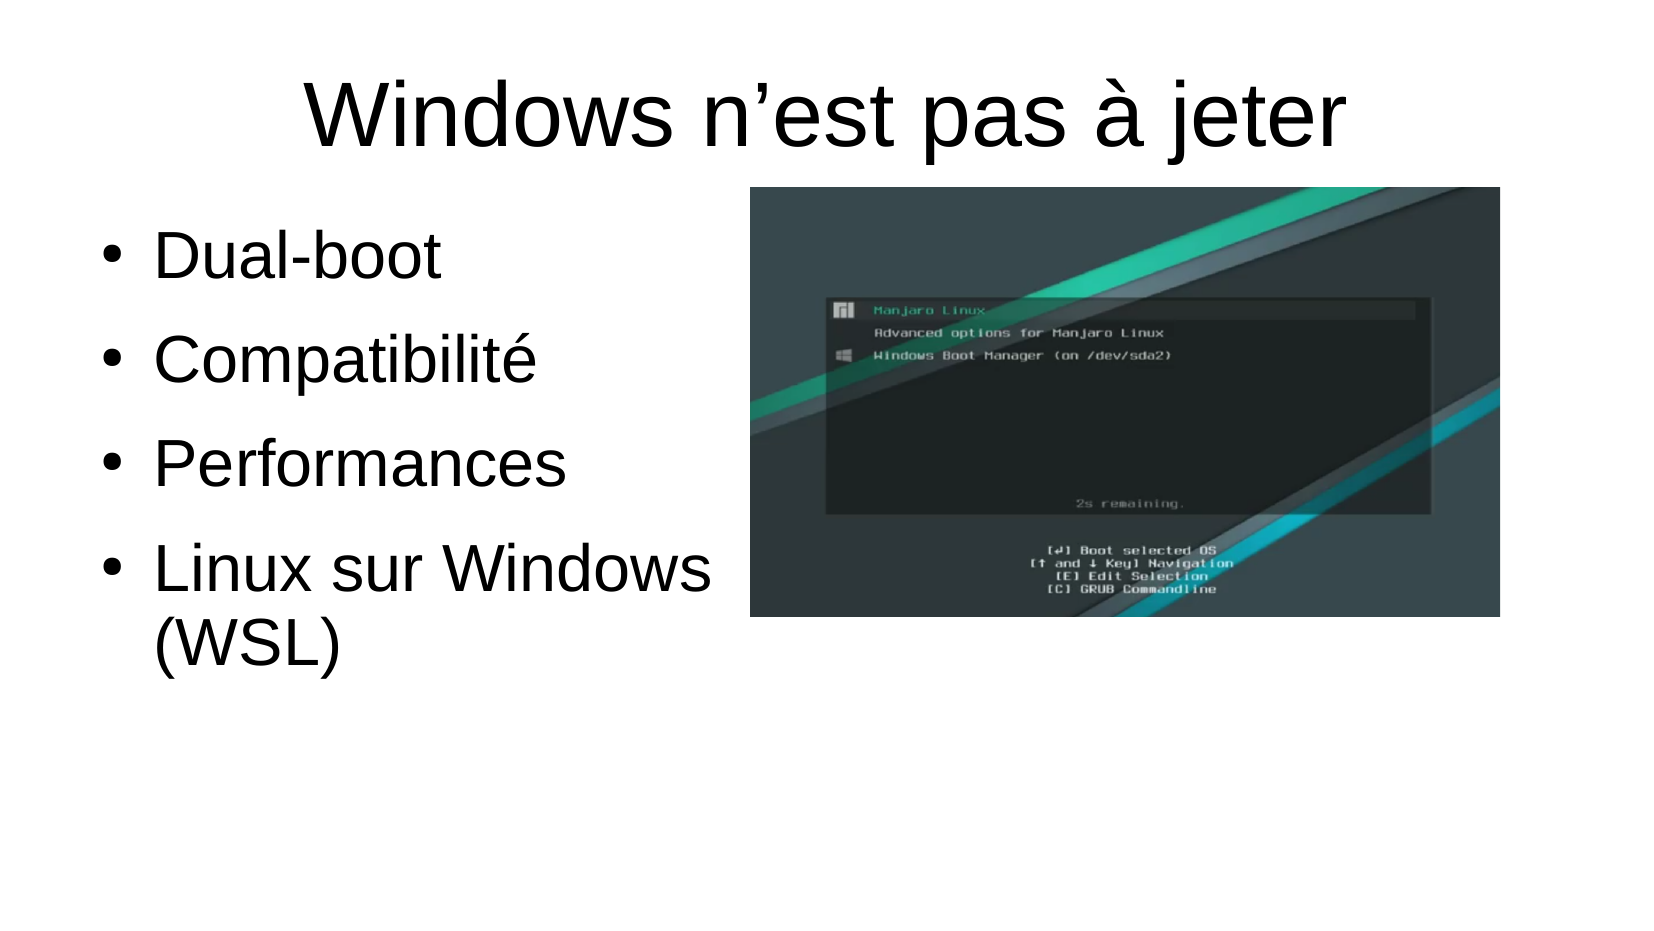

# Windows n’est pas à jeter
Dual-boot
Compatibilité
Performances
Linux sur Windows
(WSL)